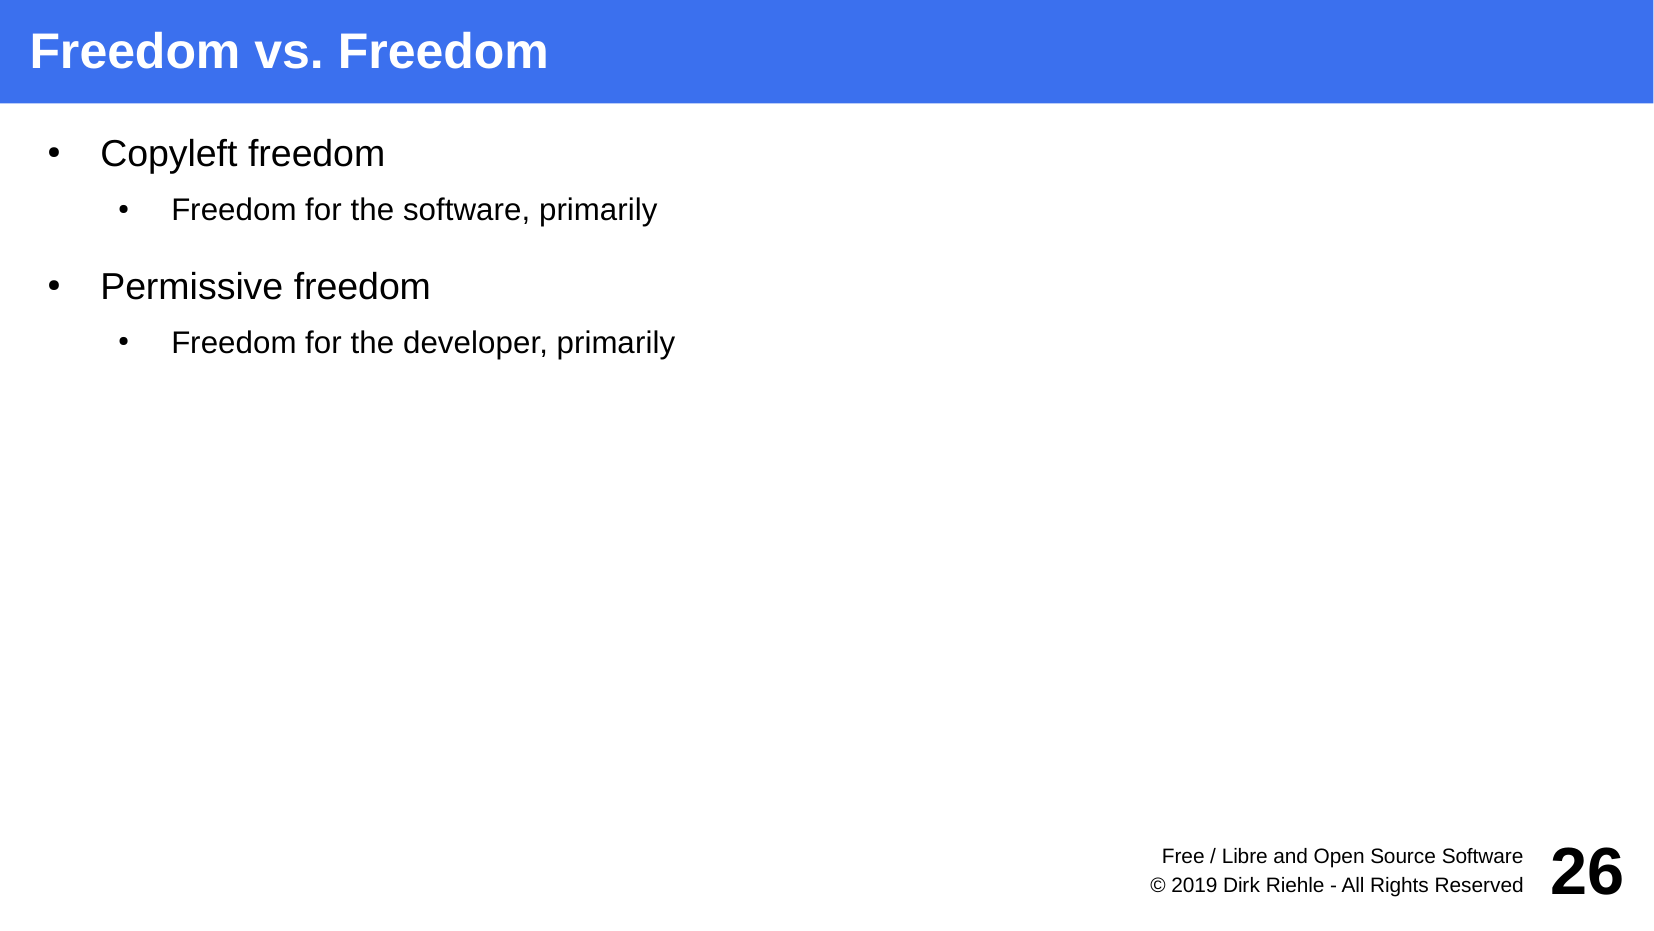

# Freedom vs. Freedom
Copyleft freedom
Freedom for the software, primarily
Permissive freedom
Freedom for the developer, primarily
Free / Libre and Open Source Software
26
© 2019 Dirk Riehle - All Rights Reserved